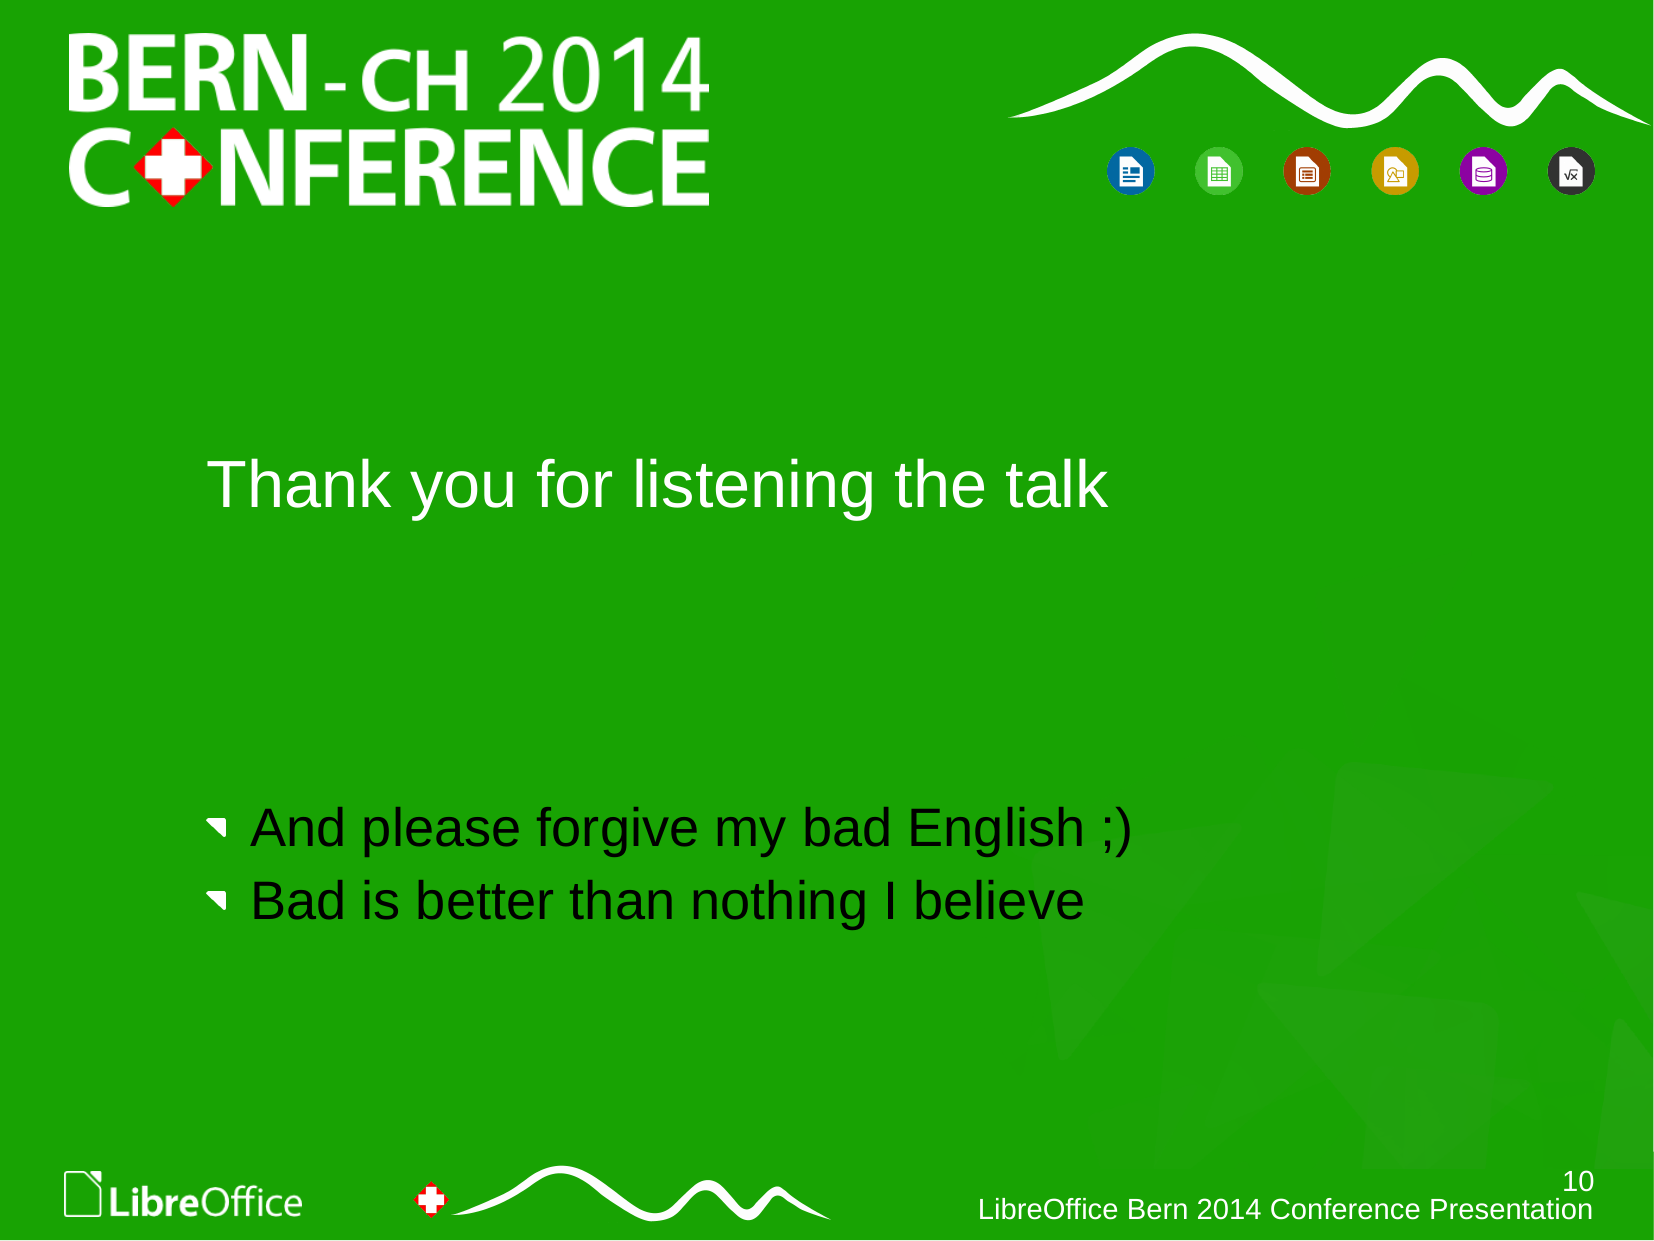

# Thank you for listening the talk
And please forgive my bad English ;)
Bad is better than nothing I believe
10
LibreOffice Bern 2014 Conference Presentation